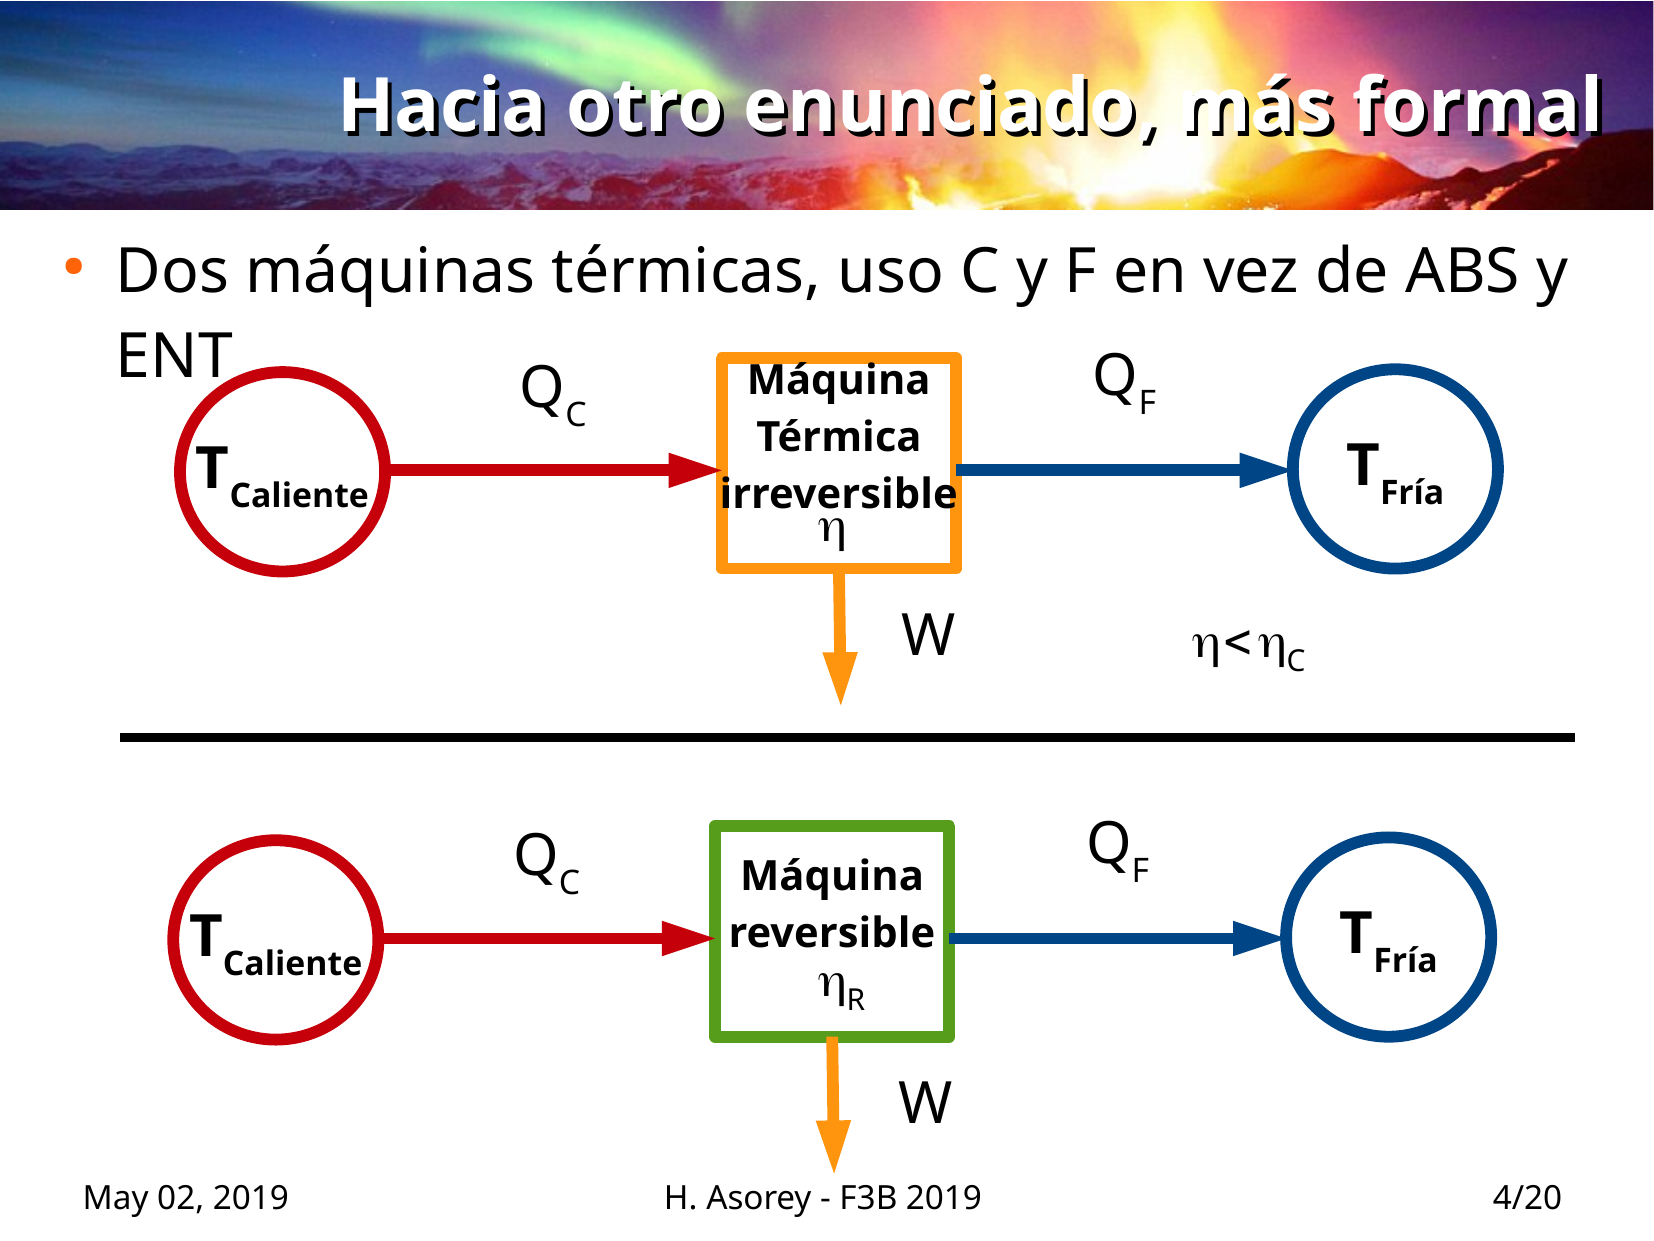

# Hacia otro enunciado, más formal
Dos máquinas térmicas, uso C y F en vez de ABS y ENT
Máquina
Térmica
irreversible
TFría
TCaliente
QC
QF
W
Máquina
reversible
TFría
TCaliente
QC
QF
W
May 02, 2019
H. Asorey - F3B 2019
4